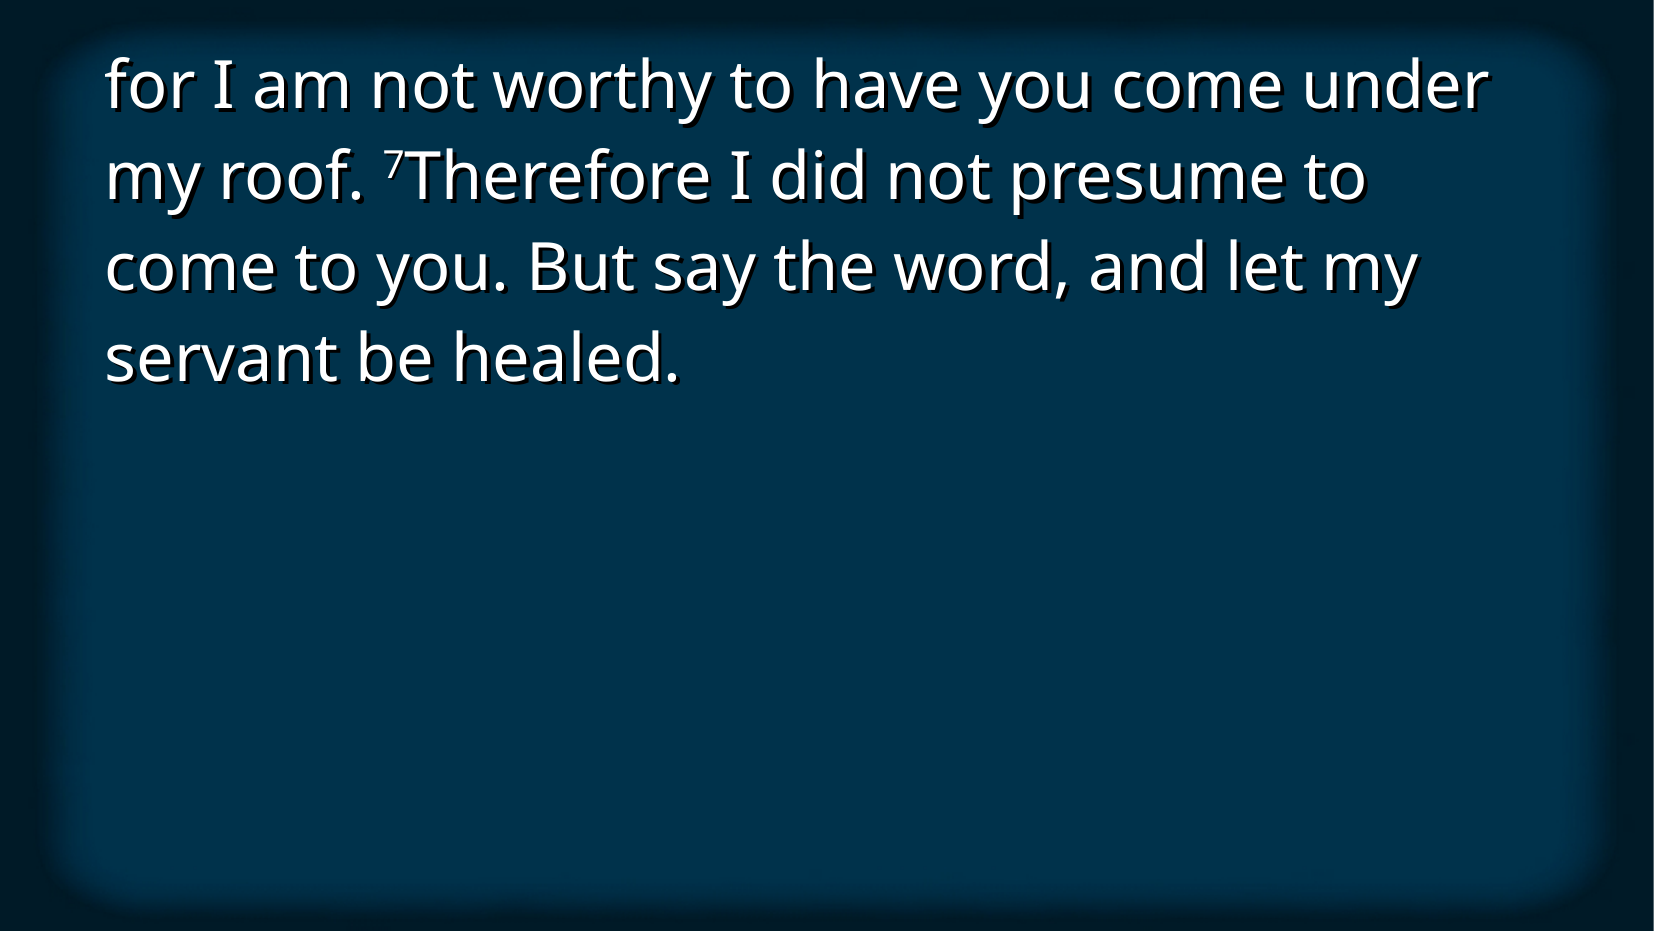

for I am not worthy to have you come under my roof. 7Therefore I did not presume to come to you. But say the word, and let my servant be healed.